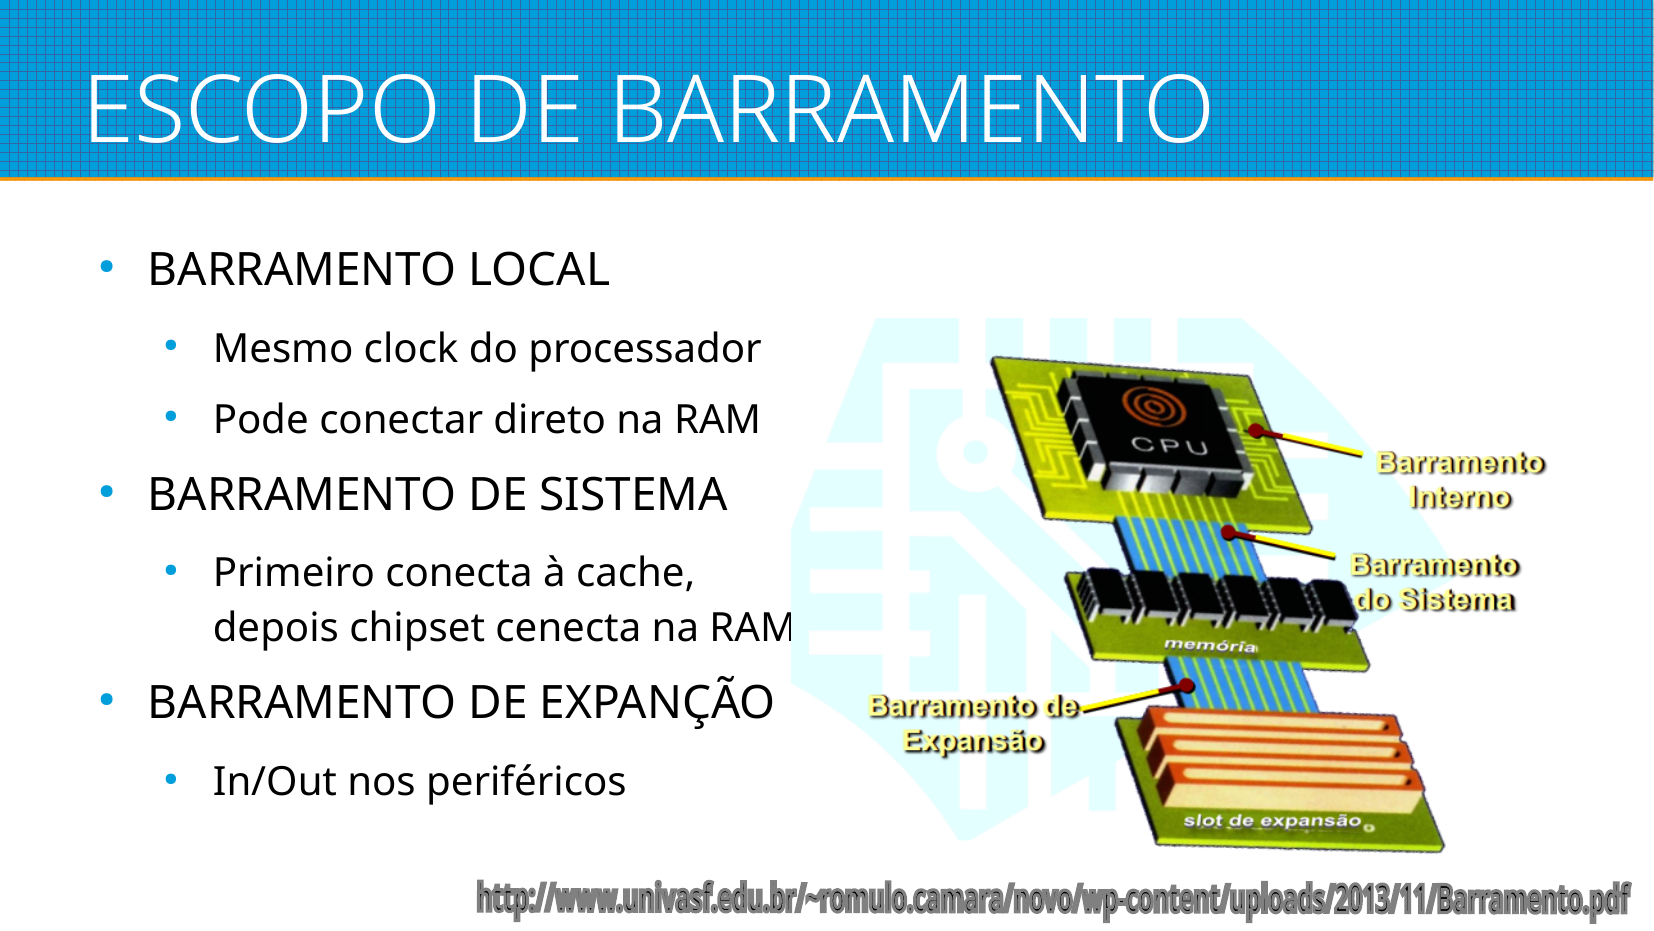

# ESCOPO DE BARRAMENTO
BARRAMENTO LOCAL
Mesmo clock do processador
Pode conectar direto na RAM
BARRAMENTO DE SISTEMA
Primeiro conecta à cache,
depois chipset cenecta na RAM
BARRAMENTO DE EXPANÇÃO
In/Out nos periféricos
http://www.univasf.edu.br/~romulo.camara/novo/wp-content/uploads/2013/11/Barramento.pdf